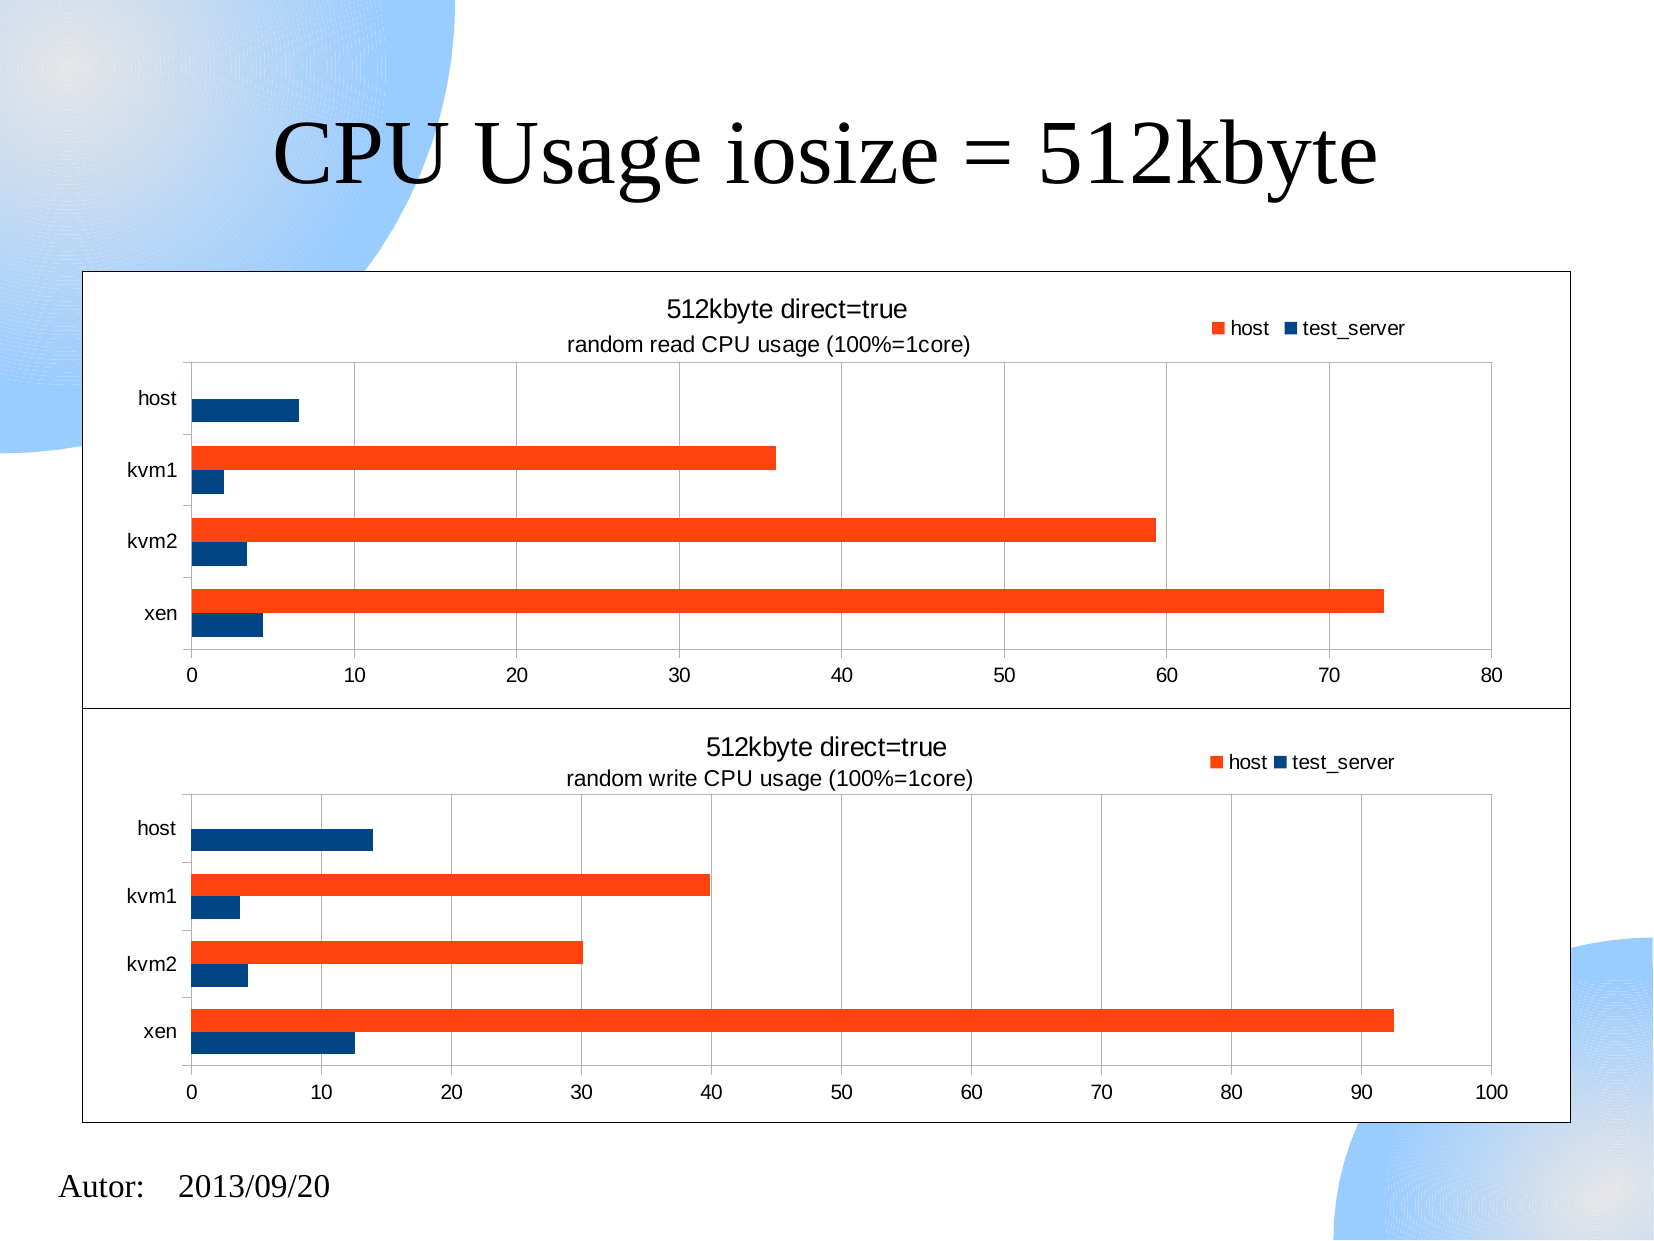

# CPU Usage iosize = 512kbyte
### Chart: 512kbyte direct=true
random read CPU usage (100%=1core)
| Category | test_server | host |
|---|---|---|
| xen | 4.35 | 73.375 |
| kvm2 | 3.4 | 59.35 |
| kvm1 | 1.99 | 35.975 |
| host | 6.58 | 0.0 |
### Chart: 512kbyte direct=true
random write CPU usage (100%=1core)
| Category | test_server | host |
|---|---|---|
| xen | 12.58 | 92.5 |
| kvm2 | 4.39 | 30.15 |
| kvm1 | 3.71 | 39.9 |
| host | 13.96 | 0.0 |